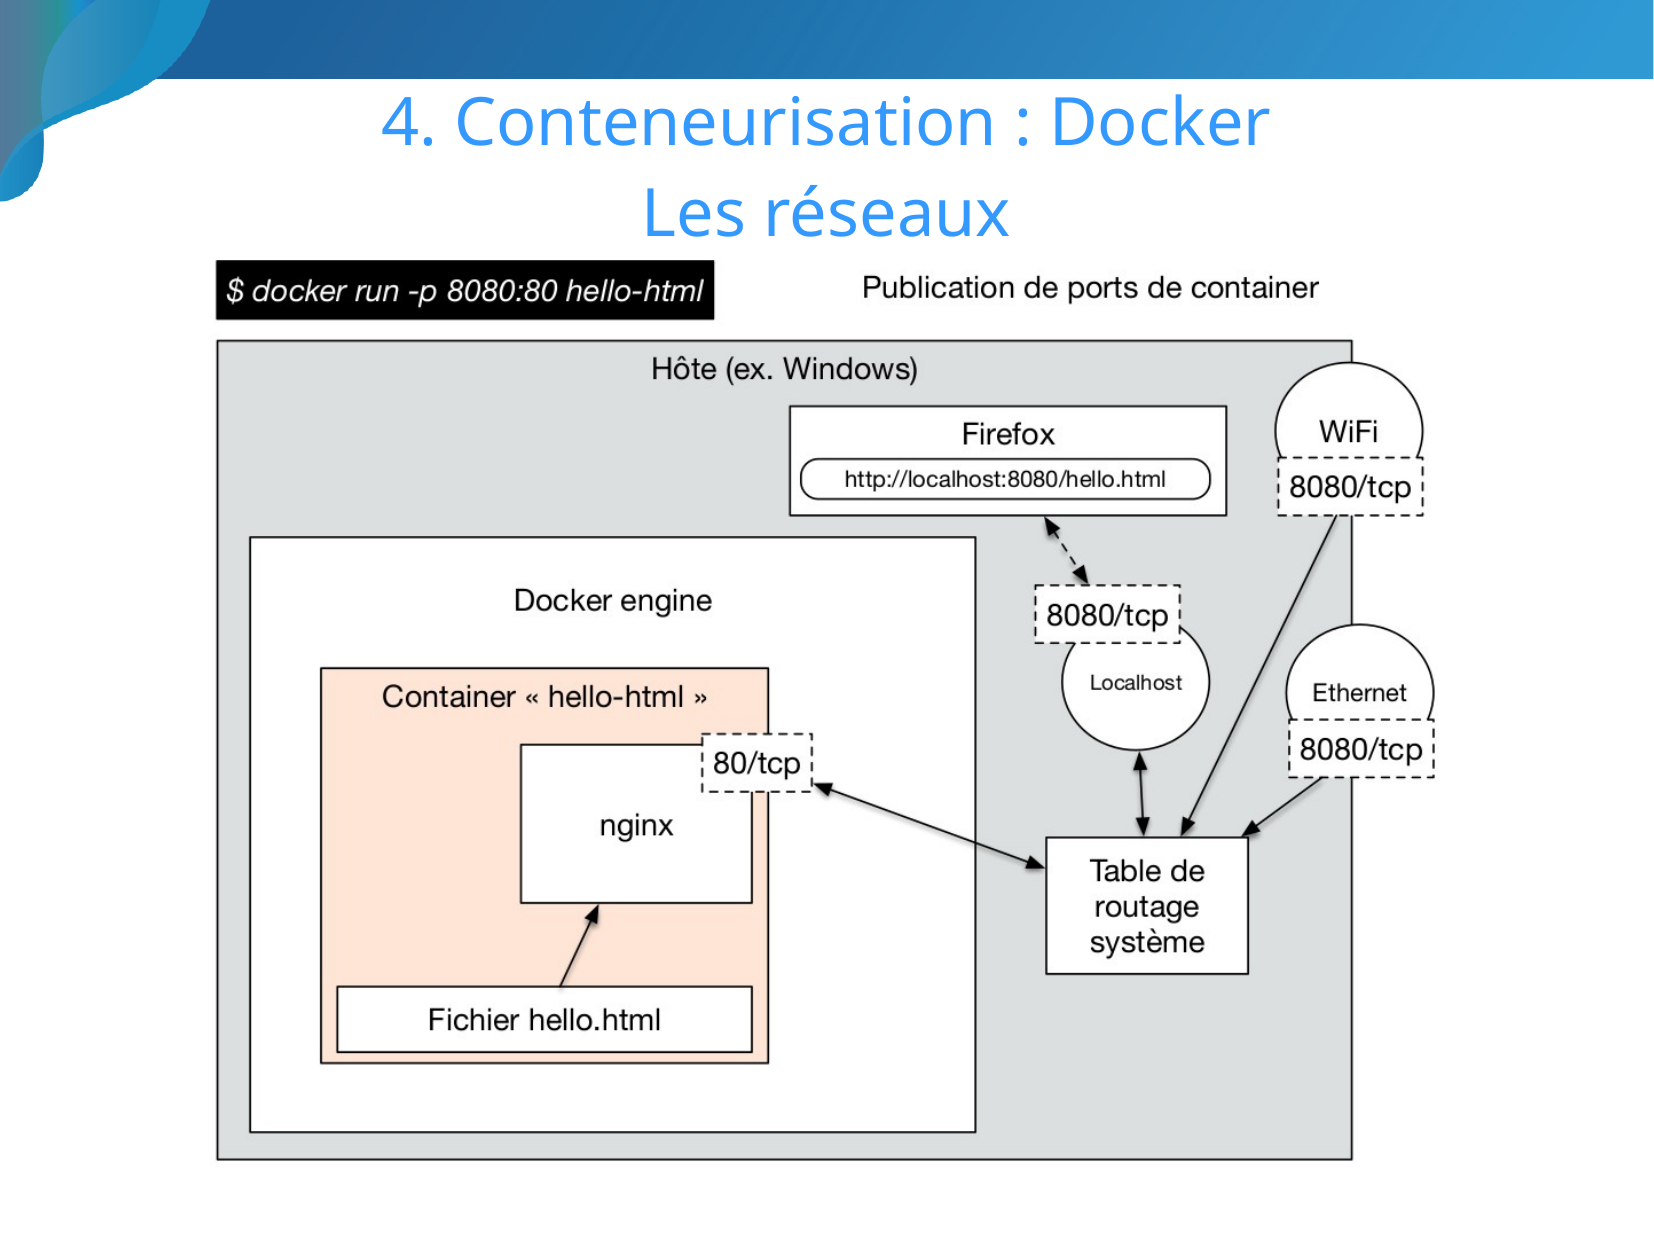

# 4. Conteneurisation : Docker Les réseaux